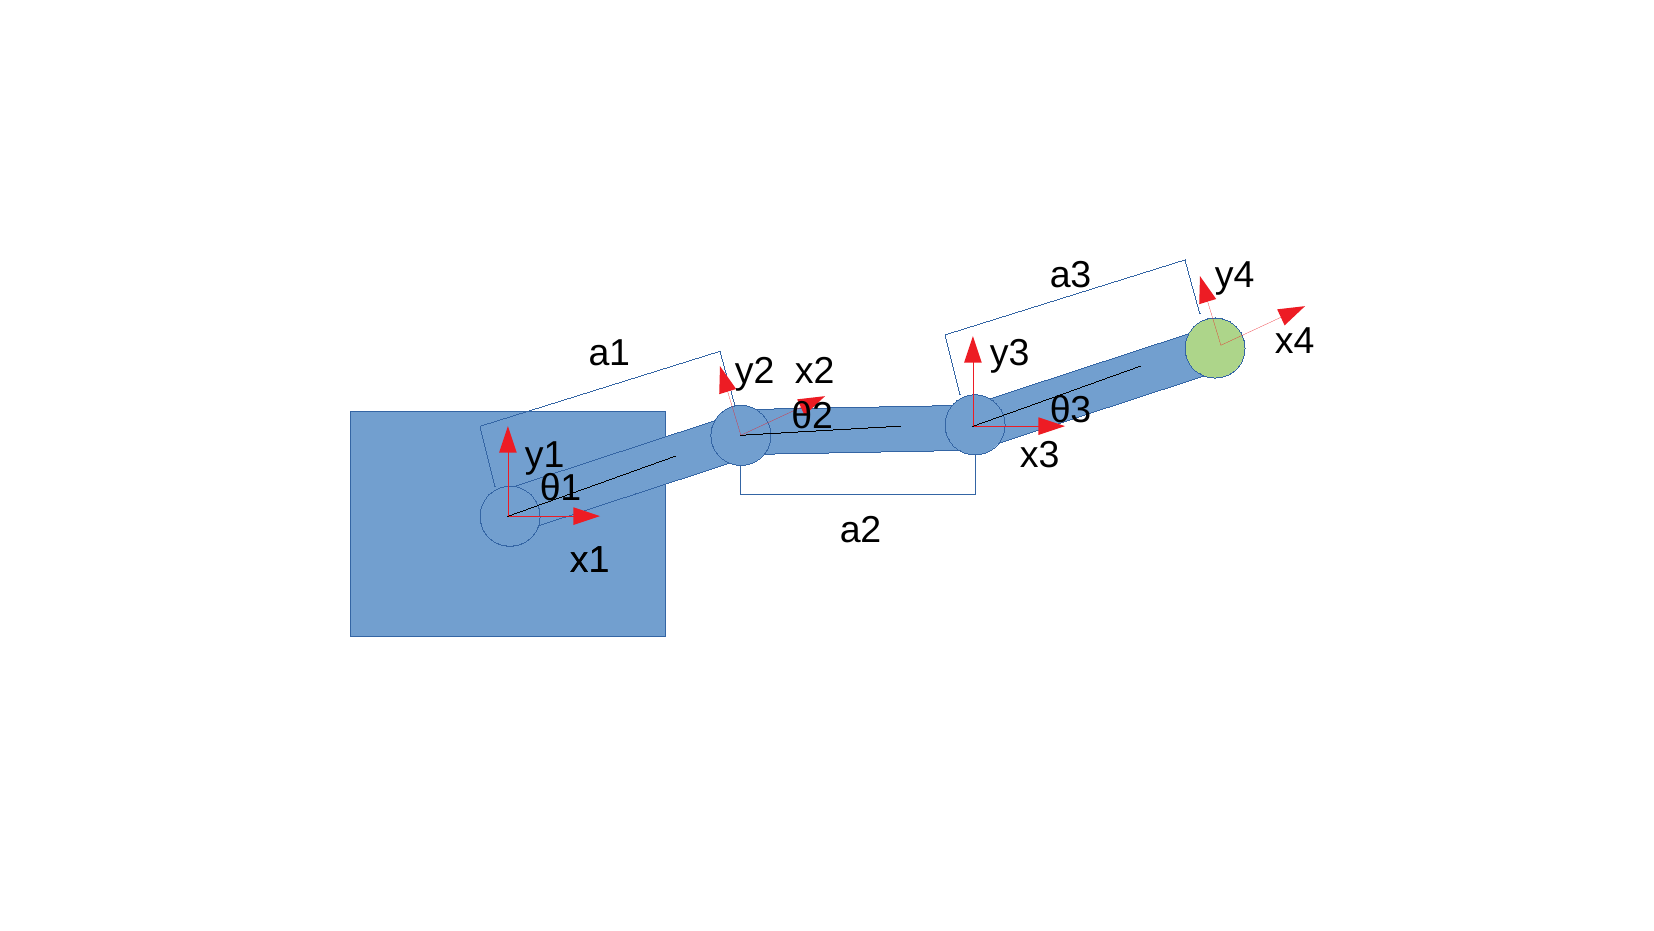

a3
y4
x4
a1
y3
y2
x2
θ3
θ2
y1
x3
θ1
a2
x1
x1